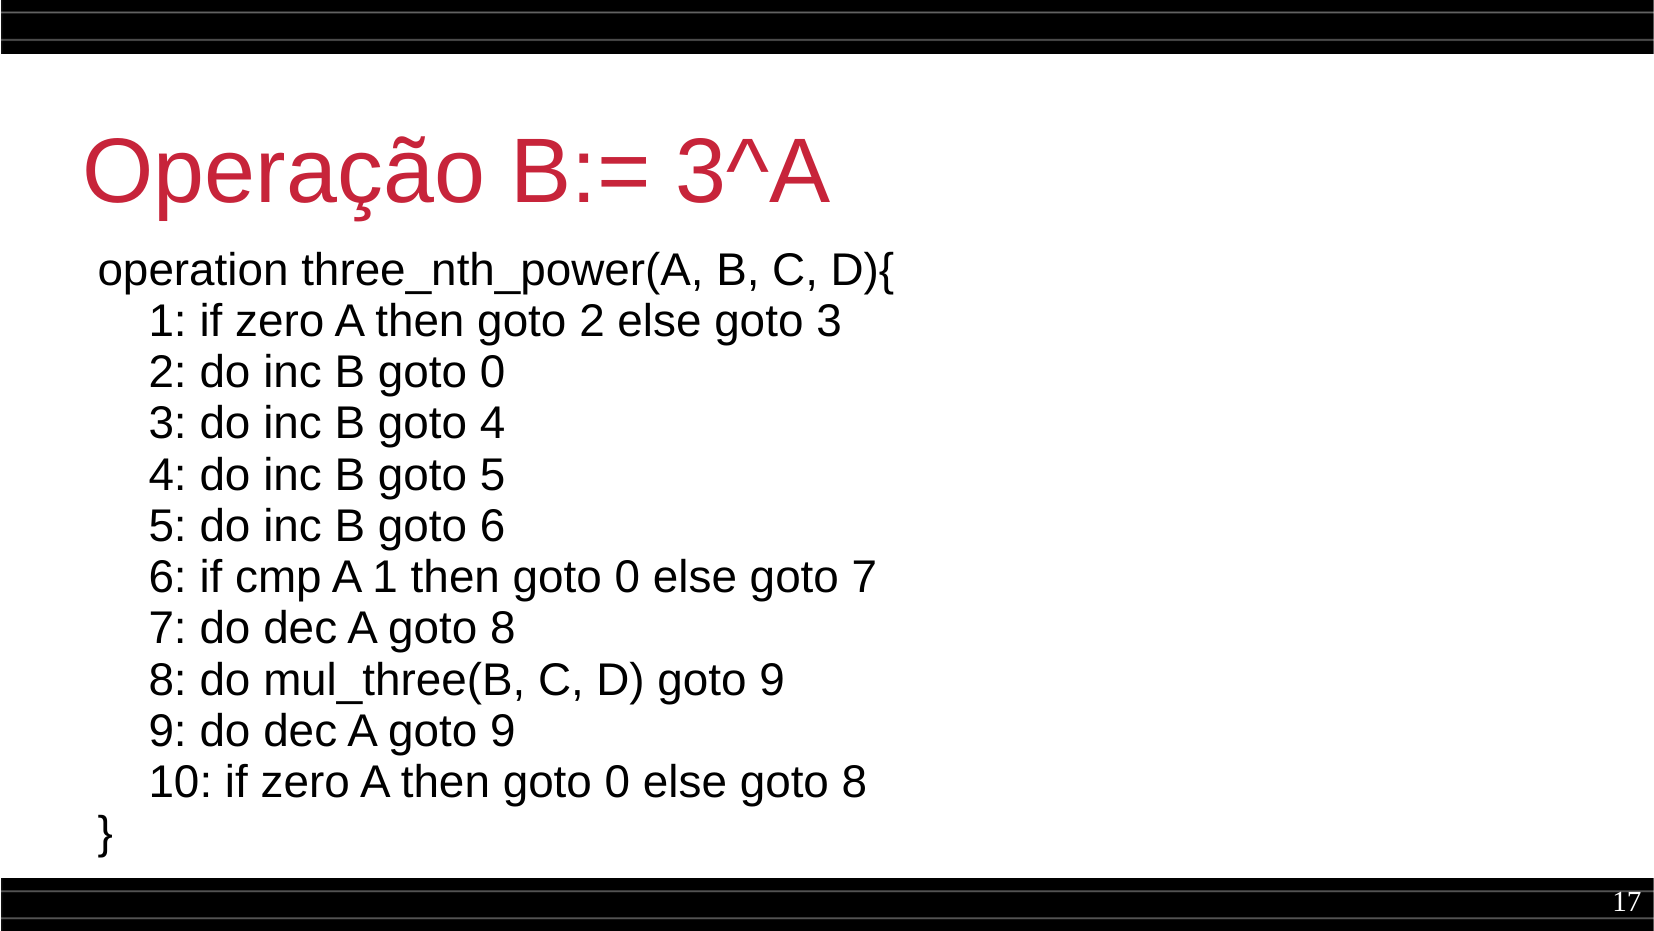

# Operação B:= 3^A
operation three_nth_power(A, B, C, D){
 1: if zero A then goto 2 else goto 3
 2: do inc B goto 0
 3: do inc B goto 4
 4: do inc B goto 5
 5: do inc B goto 6
 6: if cmp A 1 then goto 0 else goto 7
 7: do dec A goto 8
 8: do mul_three(B, C, D) goto 9
 9: do dec A goto 9
 10: if zero A then goto 0 else goto 8
}